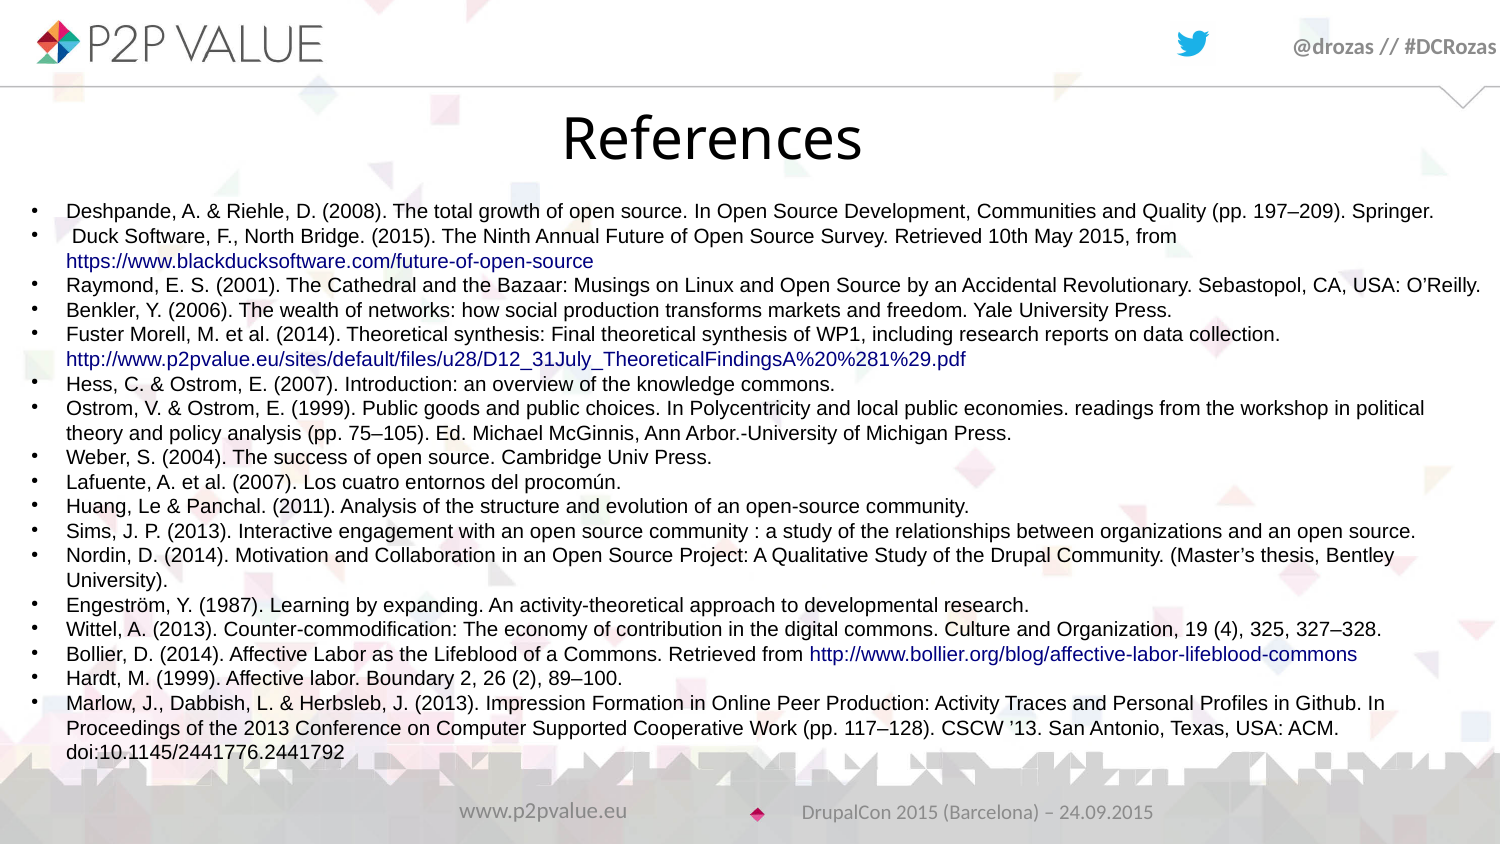

@drozas // #DCRozas
# References
Deshpande, A. & Riehle, D. (2008). The total growth of open source. In Open Source Development, Communities and Quality (pp. 197–209). Springer.
 Duck Software, F., North Bridge. (2015). The Ninth Annual Future of Open Source Survey. Retrieved 10th May 2015, from https://www.blackducksoftware.com/future-of-open-source
Raymond, E. S. (2001). The Cathedral and the Bazaar: Musings on Linux and Open Source by an Accidental Revolutionary. Sebastopol, CA, USA: O’Reilly.
Benkler, Y. (2006). The wealth of networks: how social production transforms markets and freedom. Yale University Press.
Fuster Morell, M. et al. (2014). Theoretical synthesis: Final theoretical synthesis of WP1, including research reports on data collection. http://www.p2pvalue.eu/sites/default/files/u28/D12_31July_TheoreticalFindingsA%20%281%29.pdf
Hess, C. & Ostrom, E. (2007). Introduction: an overview of the knowledge commons.
Ostrom, V. & Ostrom, E. (1999). Public goods and public choices. In Polycentricity and local public economies. readings from the workshop in political theory and policy analysis (pp. 75–105). Ed. Michael McGinnis, Ann Arbor.-University of Michigan Press.
Weber, S. (2004). The success of open source. Cambridge Univ Press.
Lafuente, A. et al. (2007). Los cuatro entornos del procomún.
Huang, Le & Panchal. (2011). Analysis of the structure and evolution of an open-source community.
Sims, J. P. (2013). Interactive engagement with an open source community : a study of the relationships between organizations and an open source.
Nordin, D. (2014). Motivation and Collaboration in an Open Source Project: A Qualitative Study of the Drupal Community. (Master’s thesis, Bentley University).
Engeström, Y. (1987). Learning by expanding. An activity-theoretical approach to developmental research.
Wittel, A. (2013). Counter-commodification: The economy of contribution in the digital commons. Culture and Organization, 19 (4), 325, 327–328.
Bollier, D. (2014). Affective Labor as the Lifeblood of a Commons. Retrieved from http://www.bollier.org/blog/affective-labor-lifeblood-commons
Hardt, M. (1999). Affective labor. Boundary 2, 26 (2), 89–100.
Marlow, J., Dabbish, L. & Herbsleb, J. (2013). Impression Formation in Online Peer Production: Activity Traces and Personal Profiles in Github. In Proceedings of the 2013 Conference on Computer Supported Cooperative Work (pp. 117–128). CSCW ’13. San Antonio, Texas, USA: ACM. doi:10.1145/2441776.2441792
DrupalCon 2015 (Barcelona) – 24.09.2015
www.p2pvalue.eu